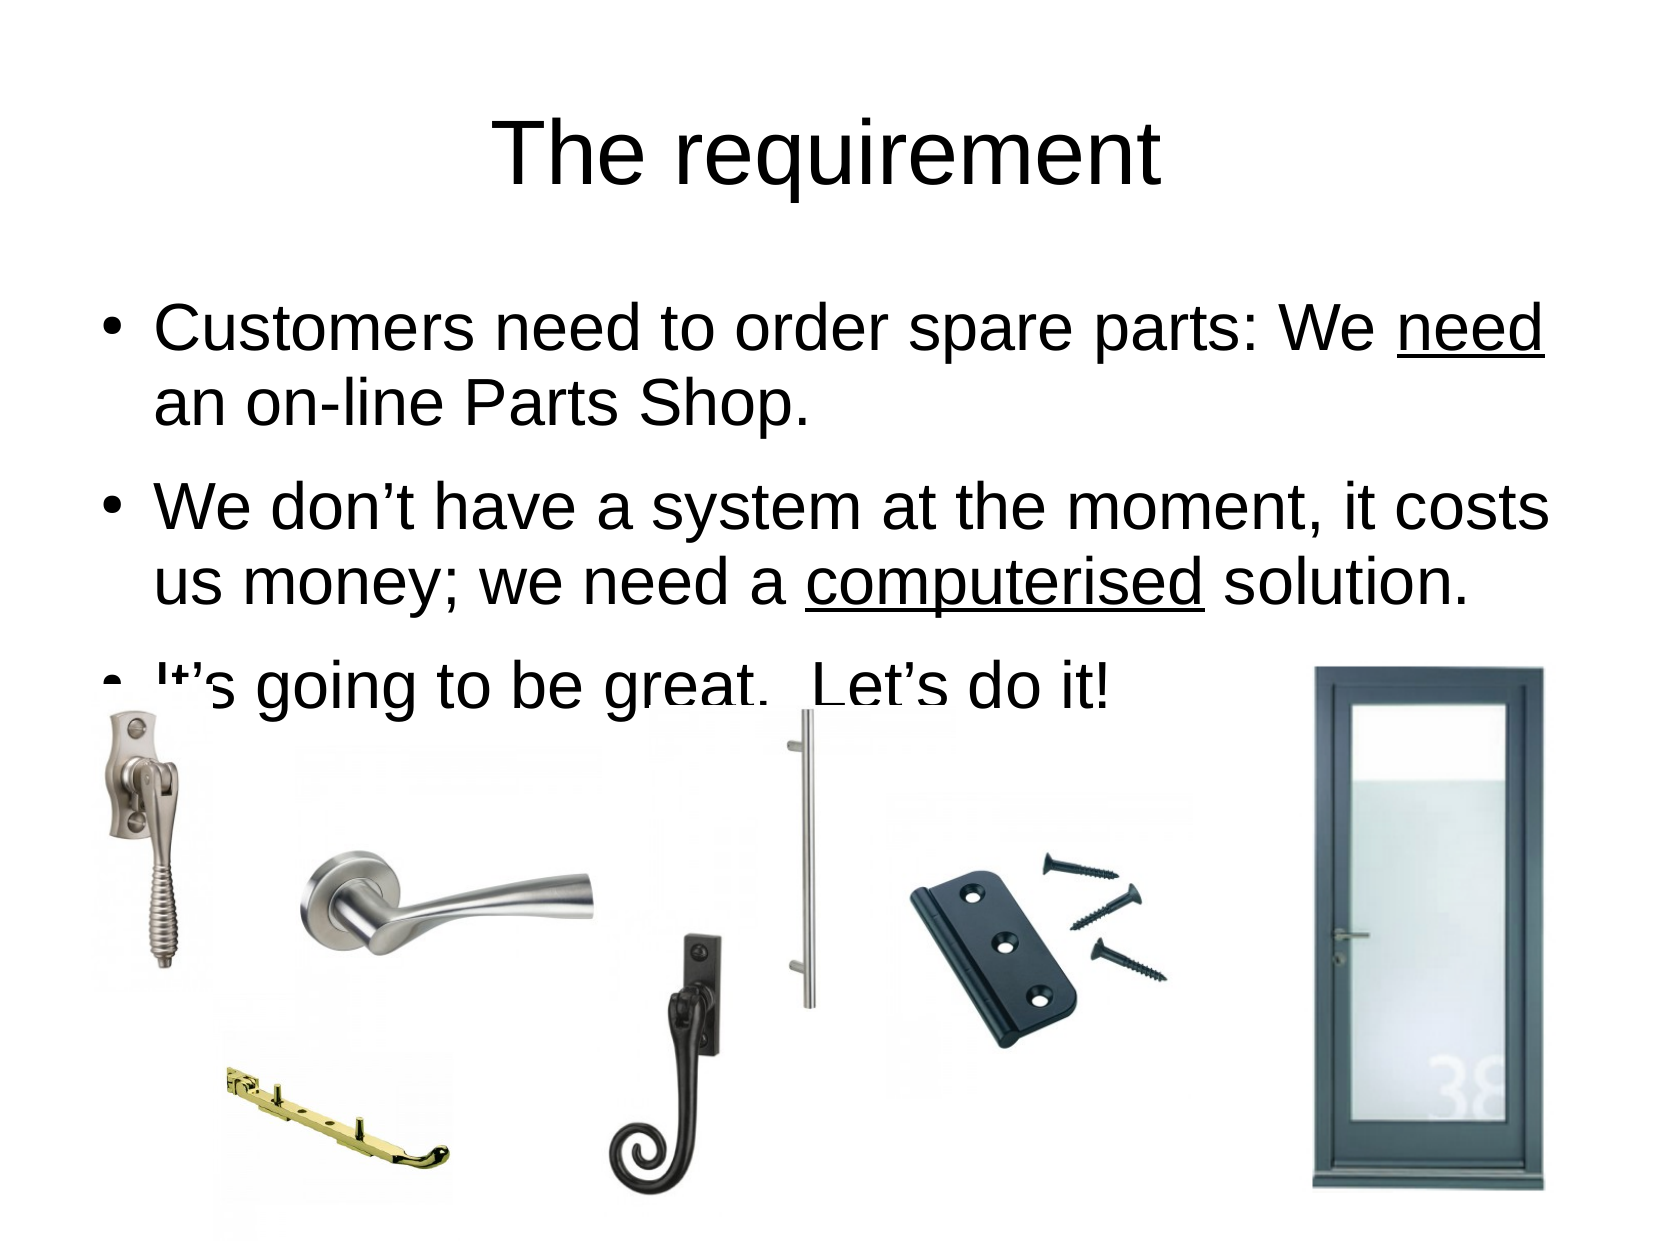

# The requirement
Customers need to order spare parts: We need an on-line Parts Shop.
We don’t have a system at the moment, it costs us money; we need a computerised solution.
It’s going to be great. Let’s do it!